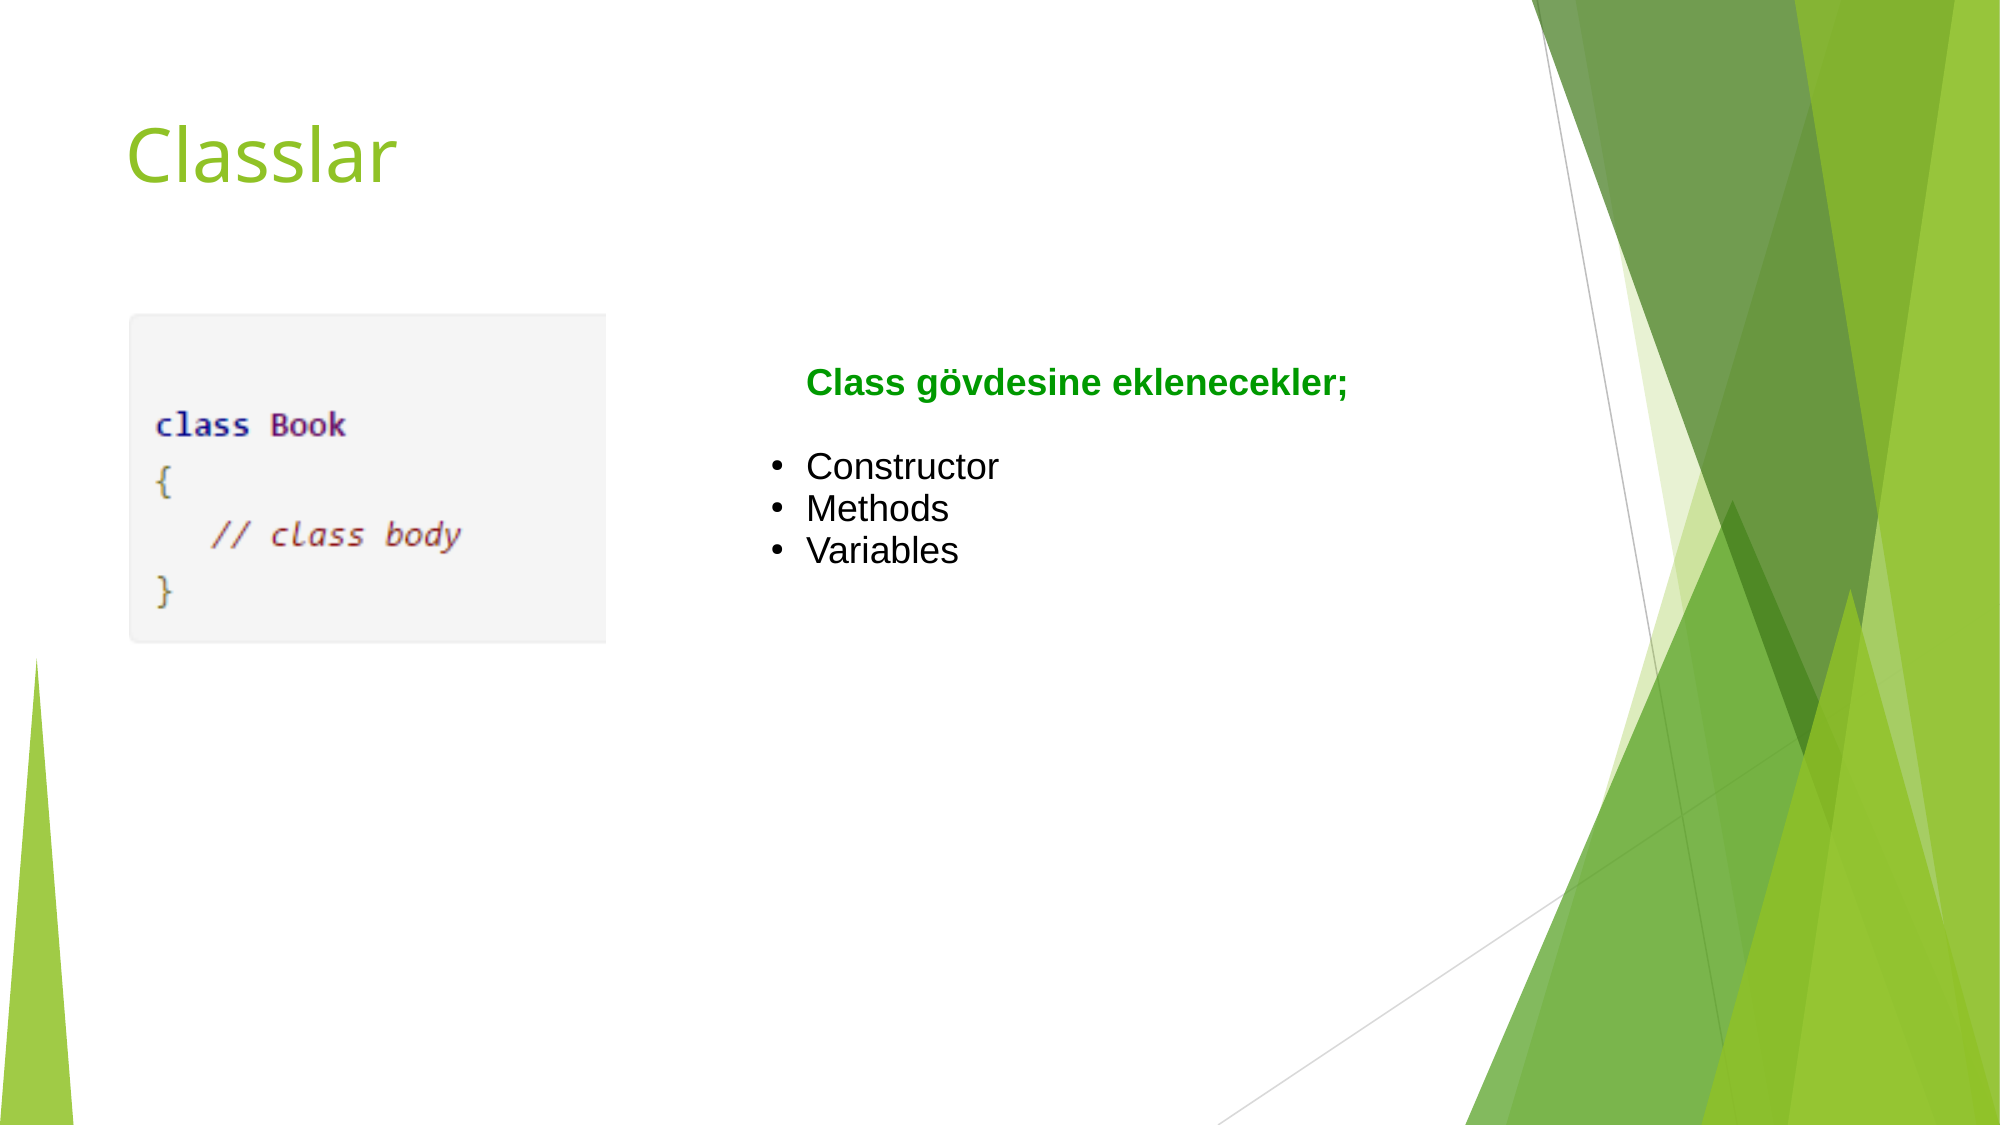

# Classlar
Class gövdesine eklenecekler;
Constructor
Methods
Variables